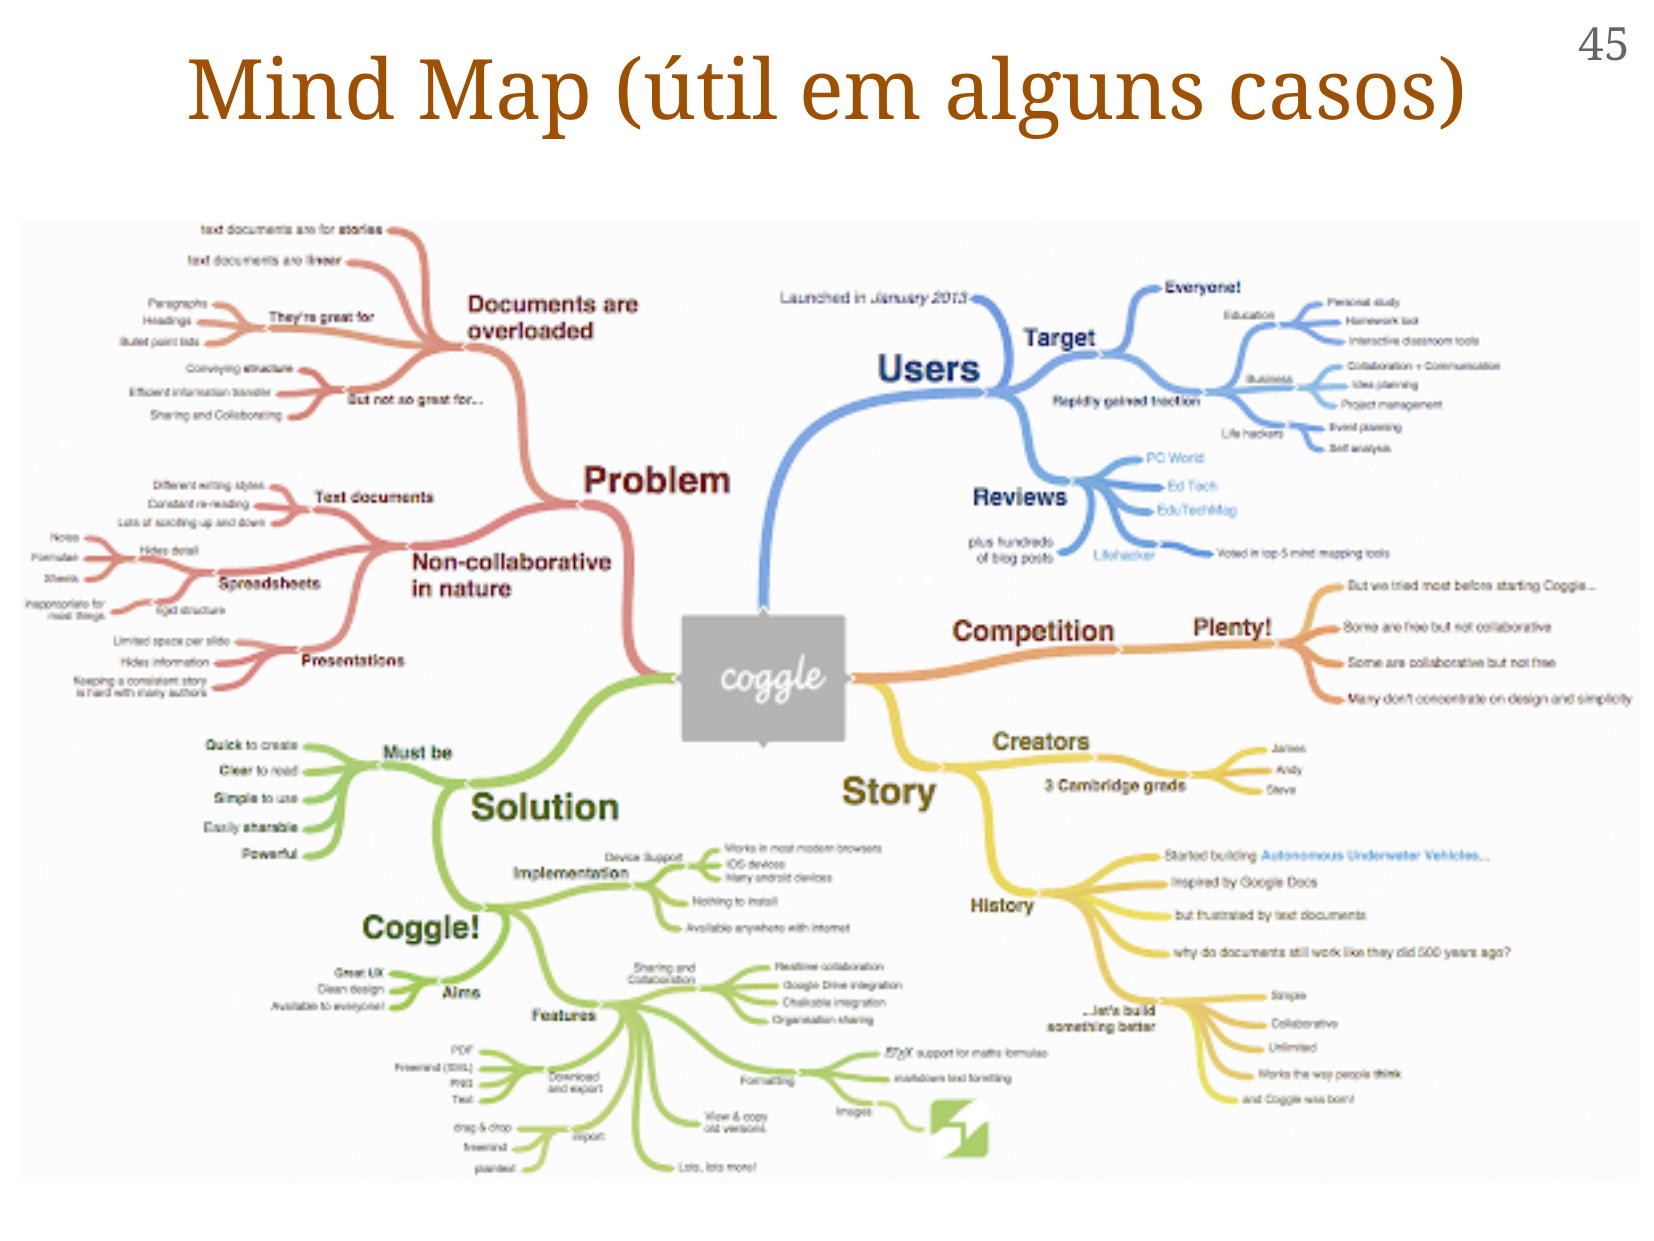

45
# Mind Map (útil em alguns casos)